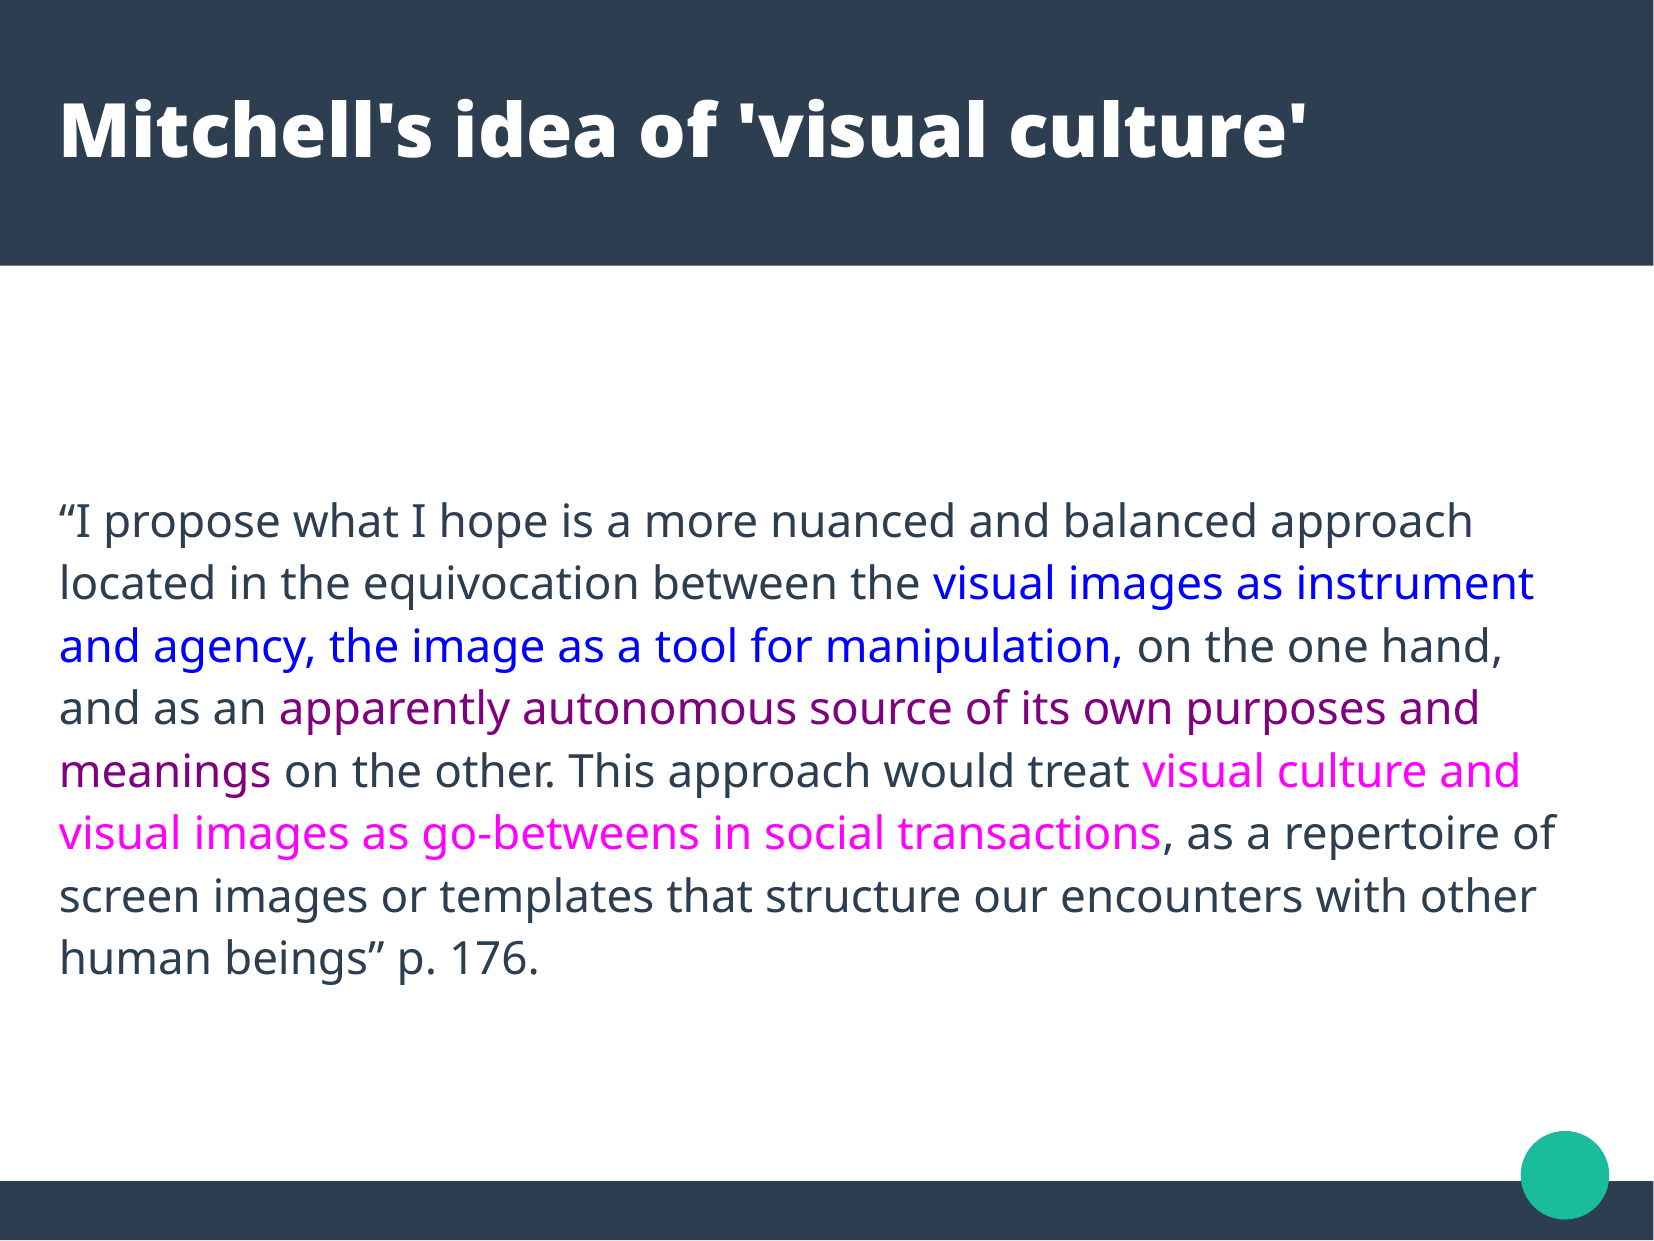

Mitchell's idea of 'visual culture'
# “I propose what I hope is a more nuanced and balanced approach located in the equivocation between the visual images as instrument and agency, the image as a tool for manipulation, on the one hand, and as an apparently autonomous source of its own purposes and meanings on the other. This approach would treat visual culture and visual images as go-betweens in social transactions, as a repertoire of screen images or templates that structure our encounters with other human beings” p. 176.